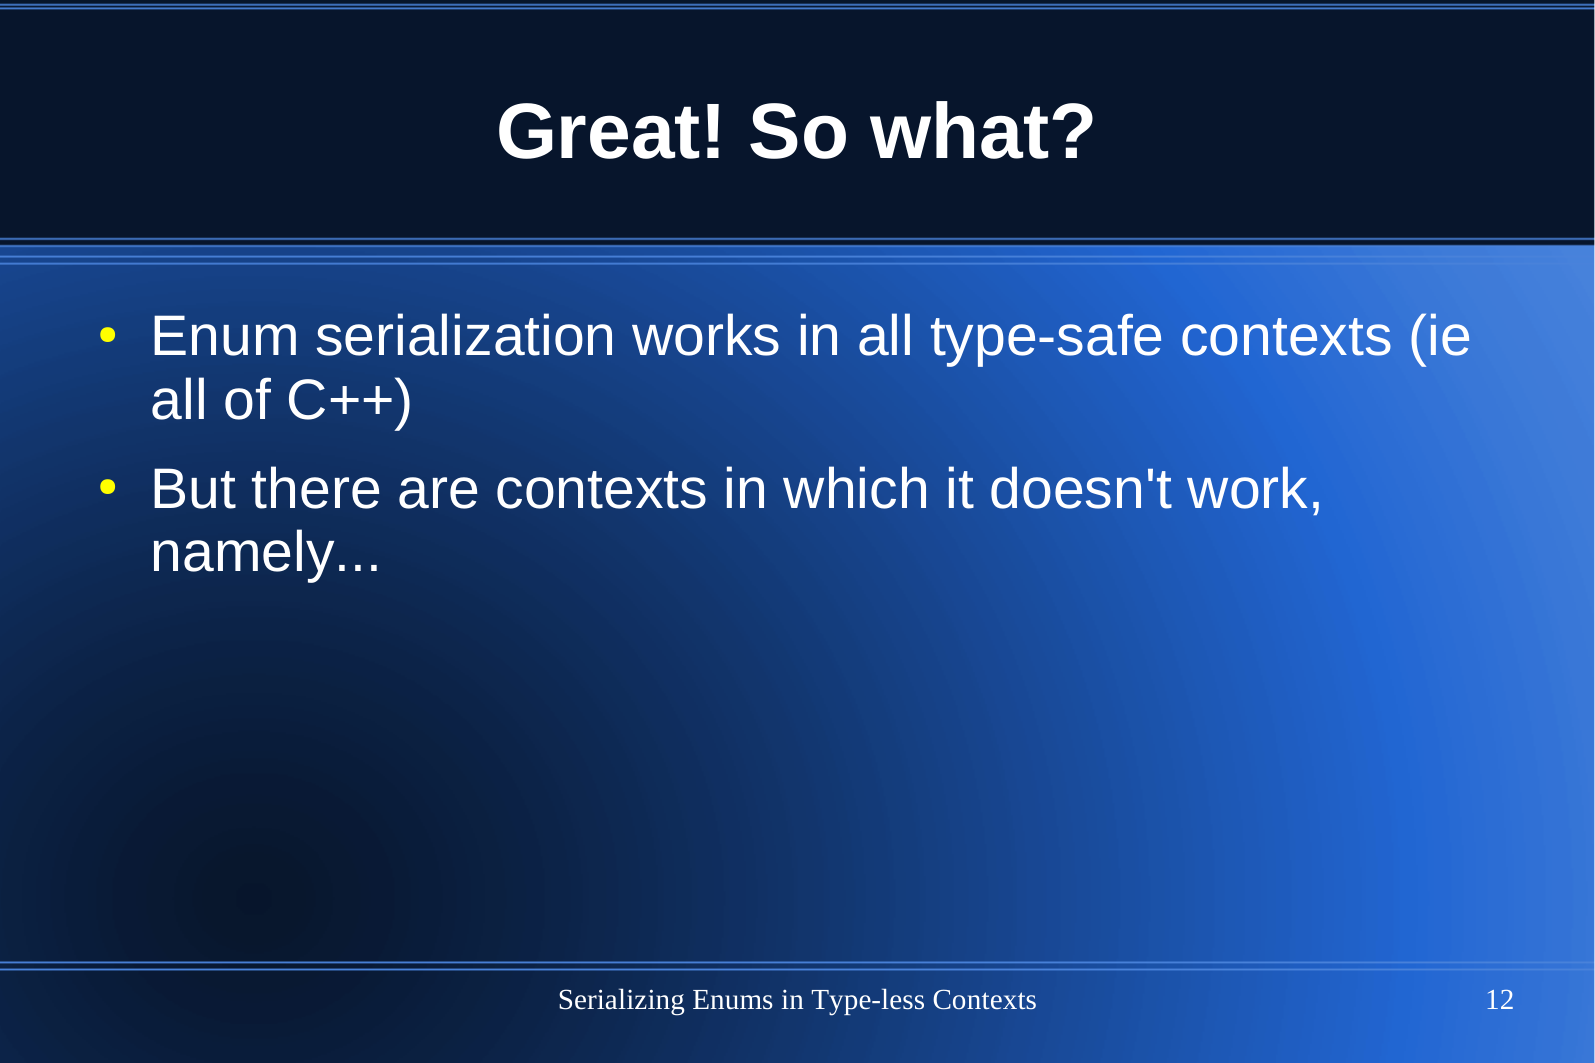

# Great! So what?
Enum serialization works in all type-safe contexts (ie all of C++)
But there are contexts in which it doesn't work, namely...
Serializing Enums in Type-less Contexts
12